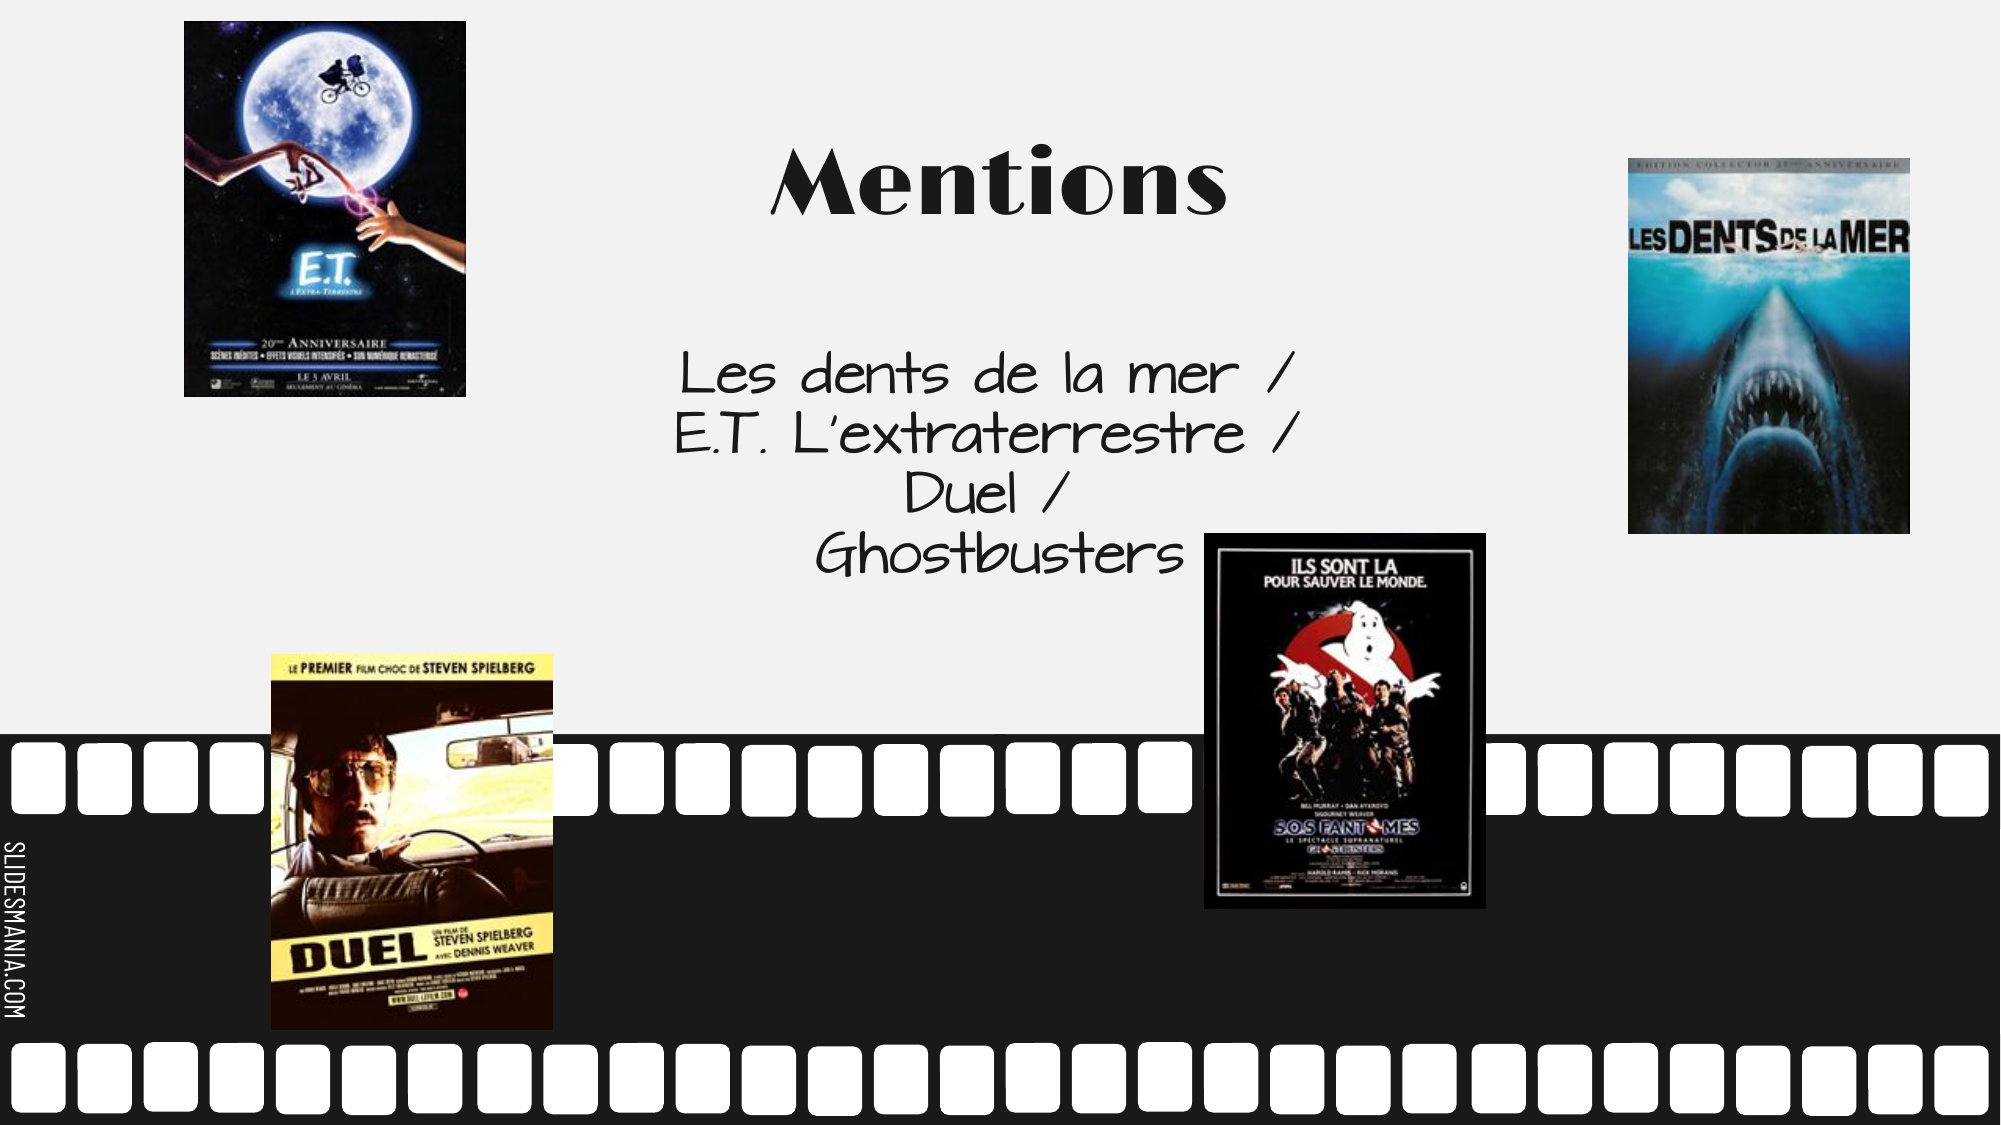

Mentions
Les dents de la mer /
E.T. L’extraterrestre /
Duel /
Ghostbusters